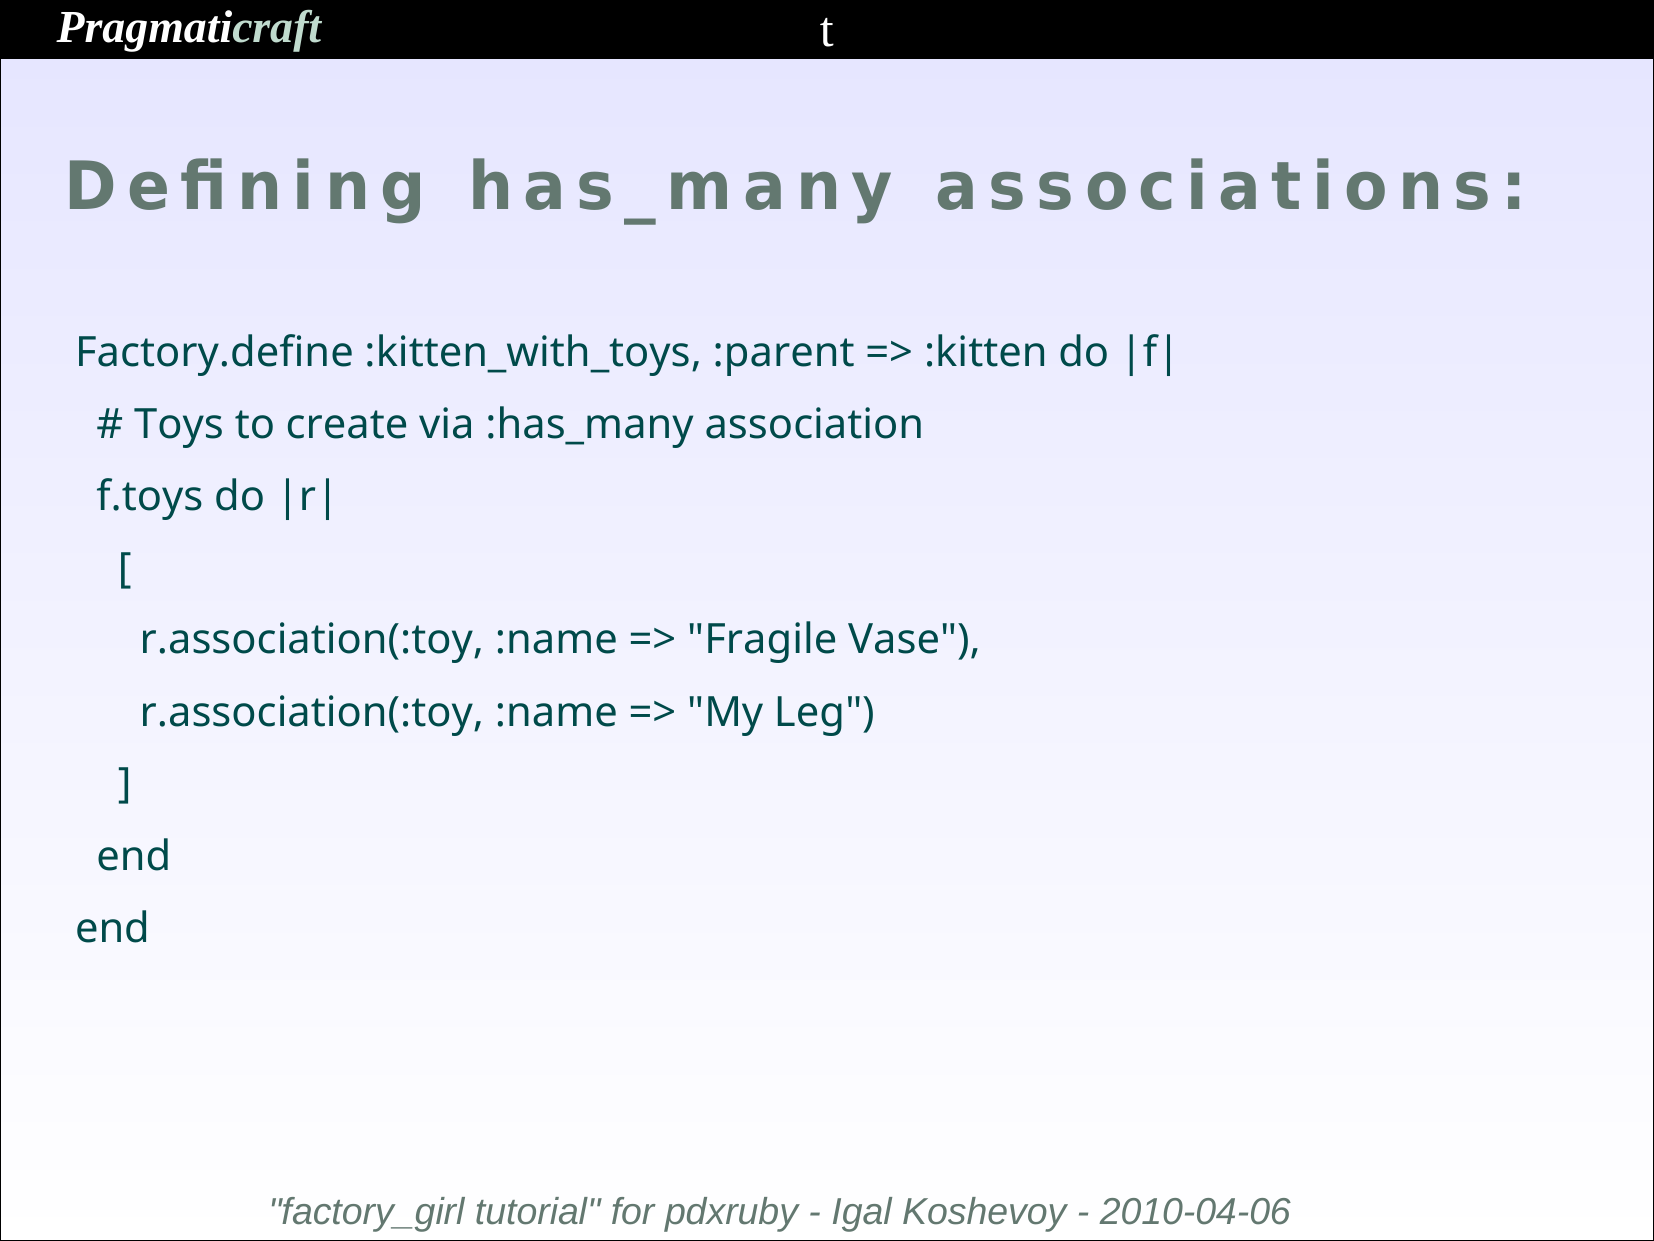

# Defining has_many associations:
Factory.define :kitten_with_toys, :parent => :kitten do |f|
 # Toys to create via :has_many association
 f.toys do |r|
 [
 r.association(:toy, :name => "Fragile Vase"),
 r.association(:toy, :name => "My Leg")
 ]
 end
end